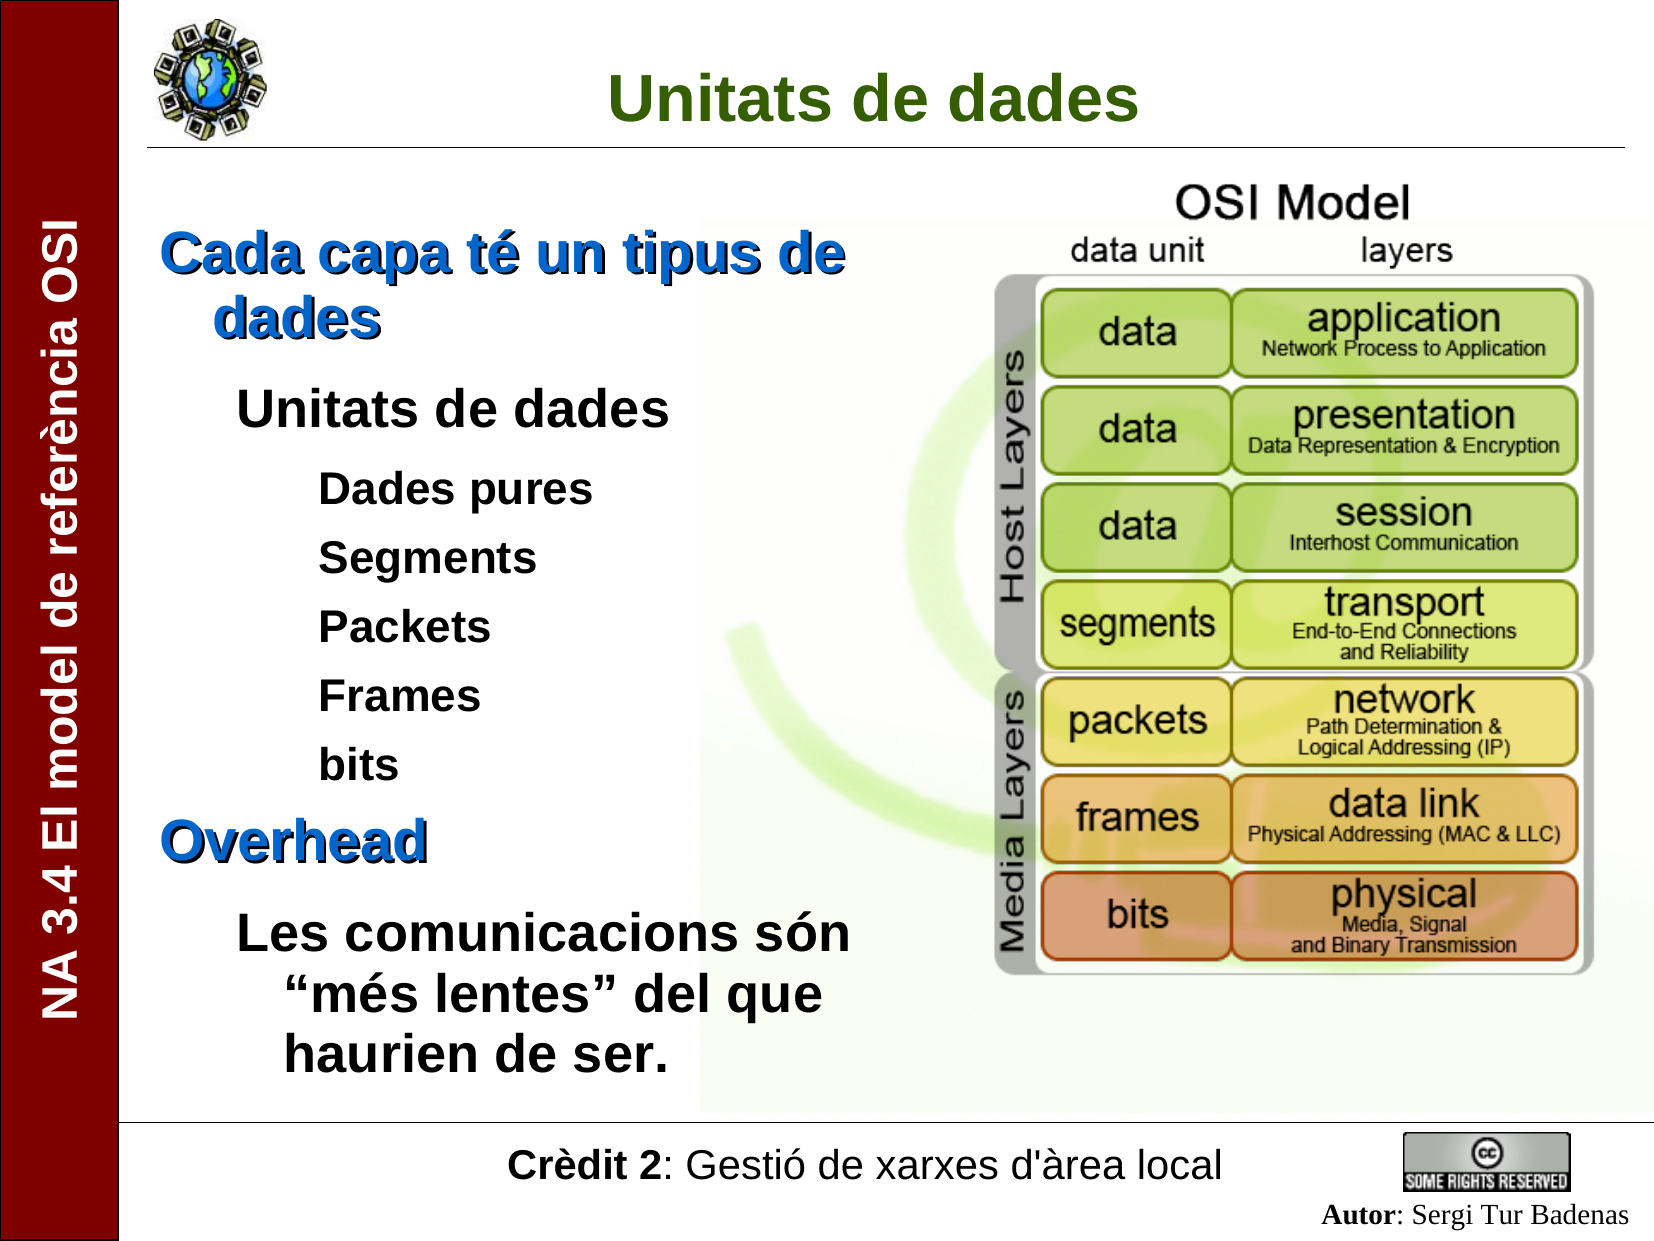

# Unitats de dades
Cada capa té un tipus de dades
Unitats de dades
Dades pures
Segments
Packets
Frames
bits
Overhead
Les comunicacions són “més lentes” del que haurien de ser.